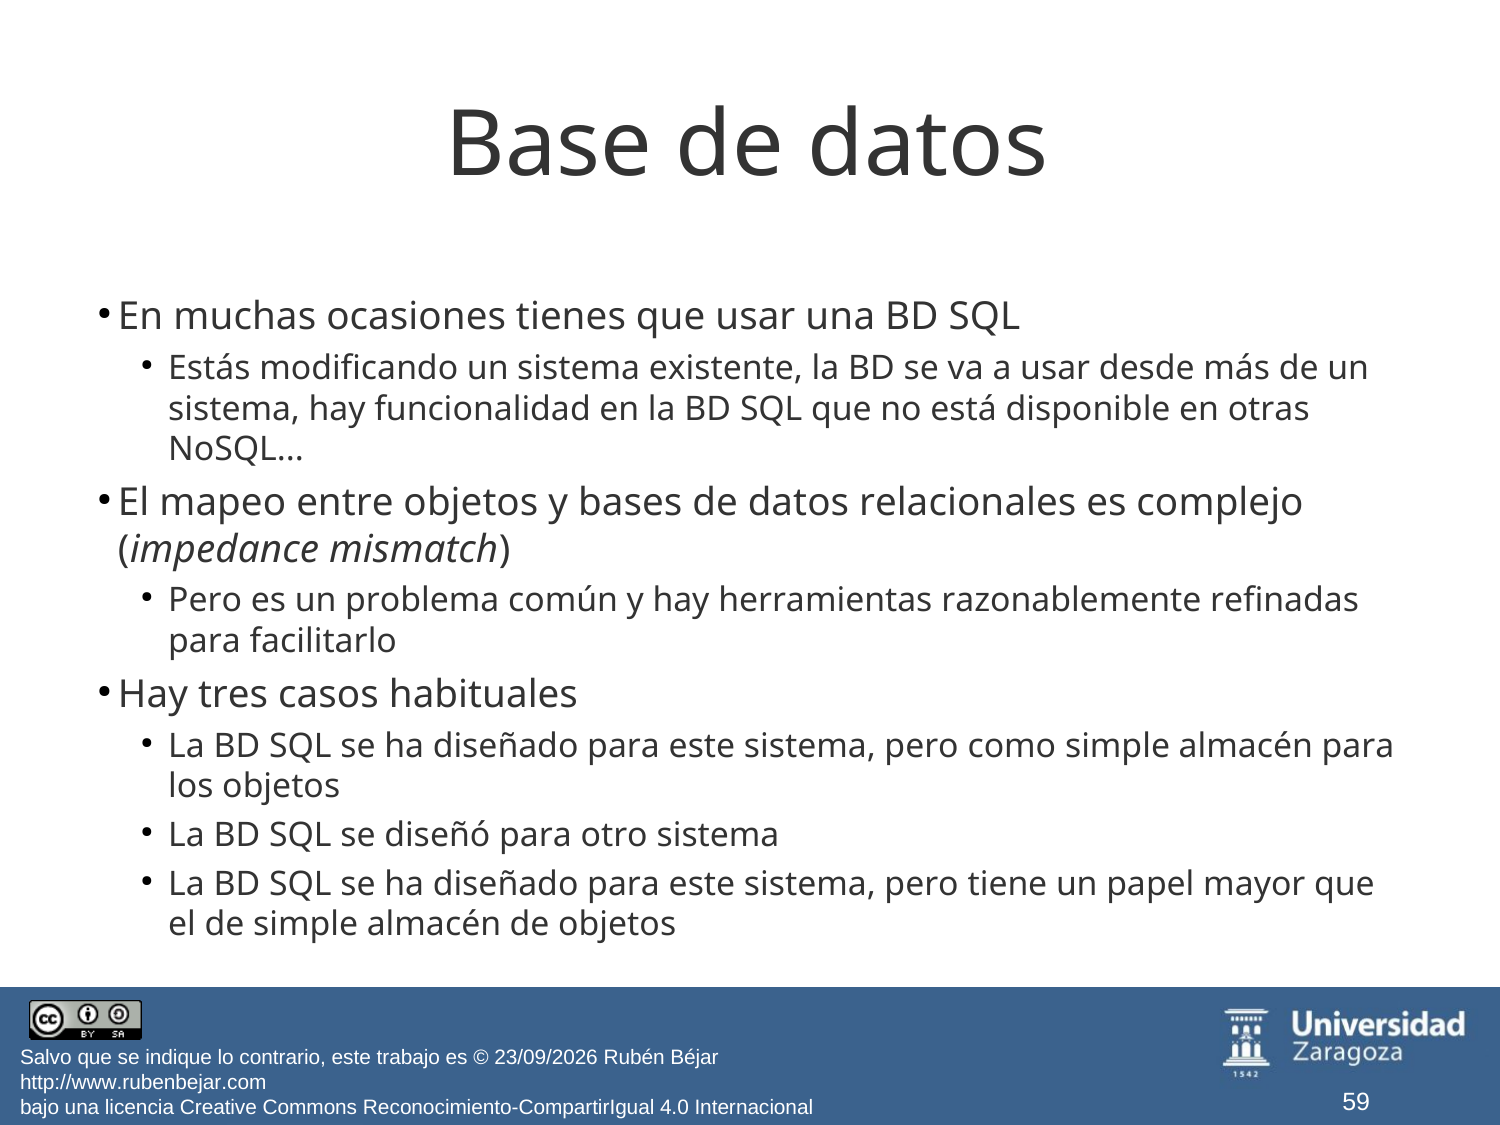

# Base de datos
En muchas ocasiones tienes que usar una BD SQL
Estás modificando un sistema existente, la BD se va a usar desde más de un sistema, hay funcionalidad en la BD SQL que no está disponible en otras NoSQL...
El mapeo entre objetos y bases de datos relacionales es complejo (impedance mismatch)
Pero es un problema común y hay herramientas razonablemente refinadas para facilitarlo
Hay tres casos habituales
La BD SQL se ha diseñado para este sistema, pero como simple almacén para los objetos
La BD SQL se diseñó para otro sistema
La BD SQL se ha diseñado para este sistema, pero tiene un papel mayor que el de simple almacén de objetos